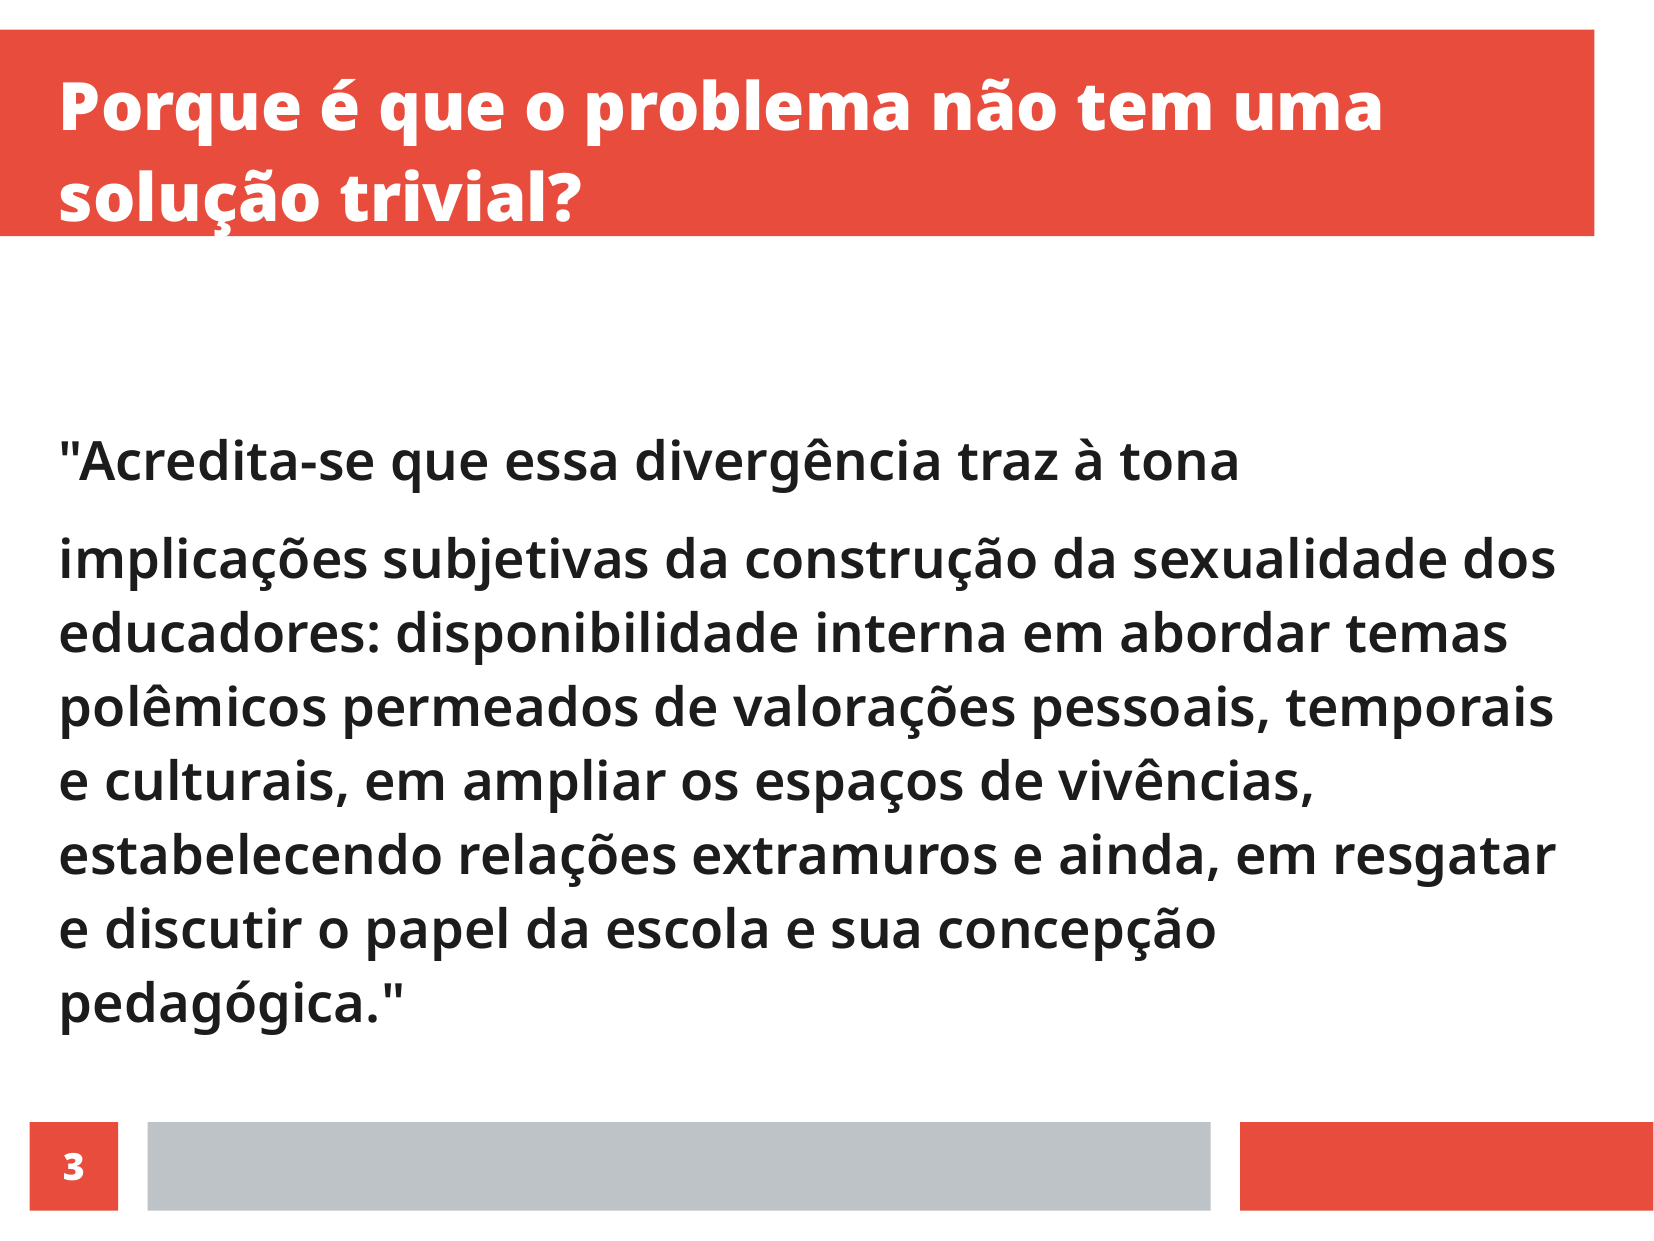

# Porque é que o problema não tem uma solução trivial?
"Acredita-se que essa divergência traz à tona
implicações subjetivas da construção da sexualidade dos educadores: disponibilidade interna em abordar temas polêmicos permeados de valorações pessoais, temporais e culturais, em ampliar os espaços de vivências, estabelecendo relações extramuros e ainda, em resgatar e discutir o papel da escola e sua concepção pedagógica."
3